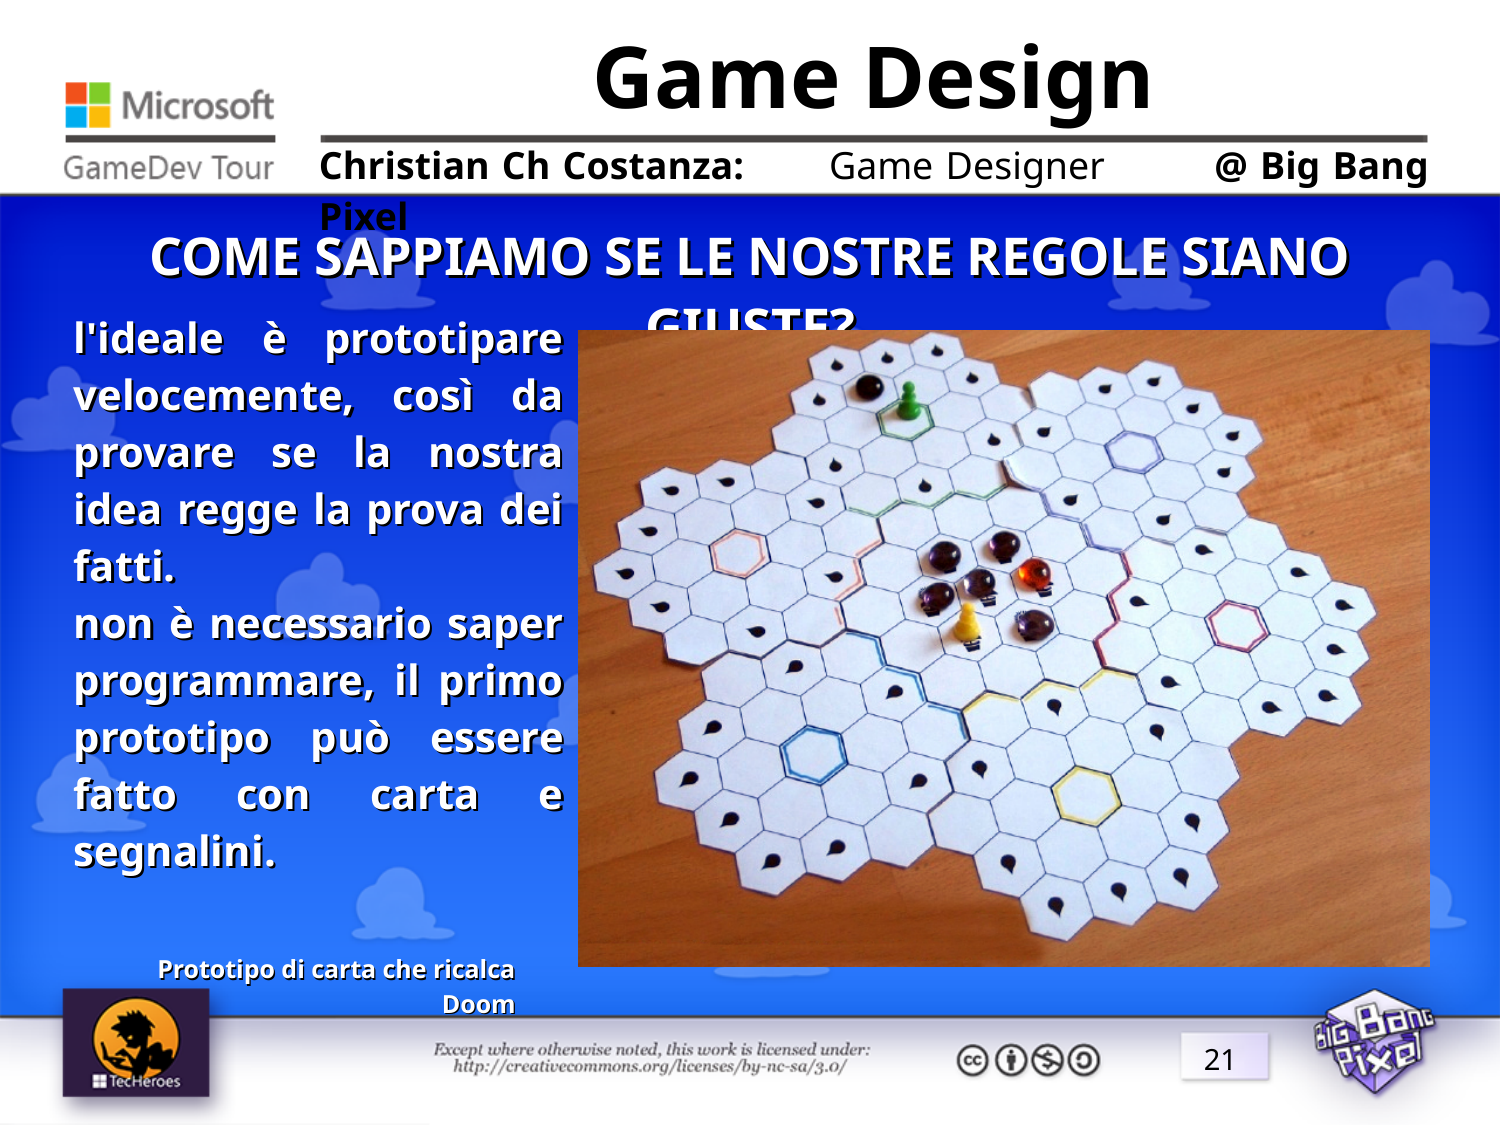

Game Design
Christian Ch Costanza: Game Designer @ Big Bang Pixel
COME SAPPIAMO SE LE NOSTRE REGOLE SIANO GIUSTE?
l'ideale è prototipare velocemente, così da provare se la nostra idea regge la prova dei fatti.
non è necessario saper programmare, il primo prototipo può essere fatto con carta e segnalini.
Prototipo di carta che ricalca Doom